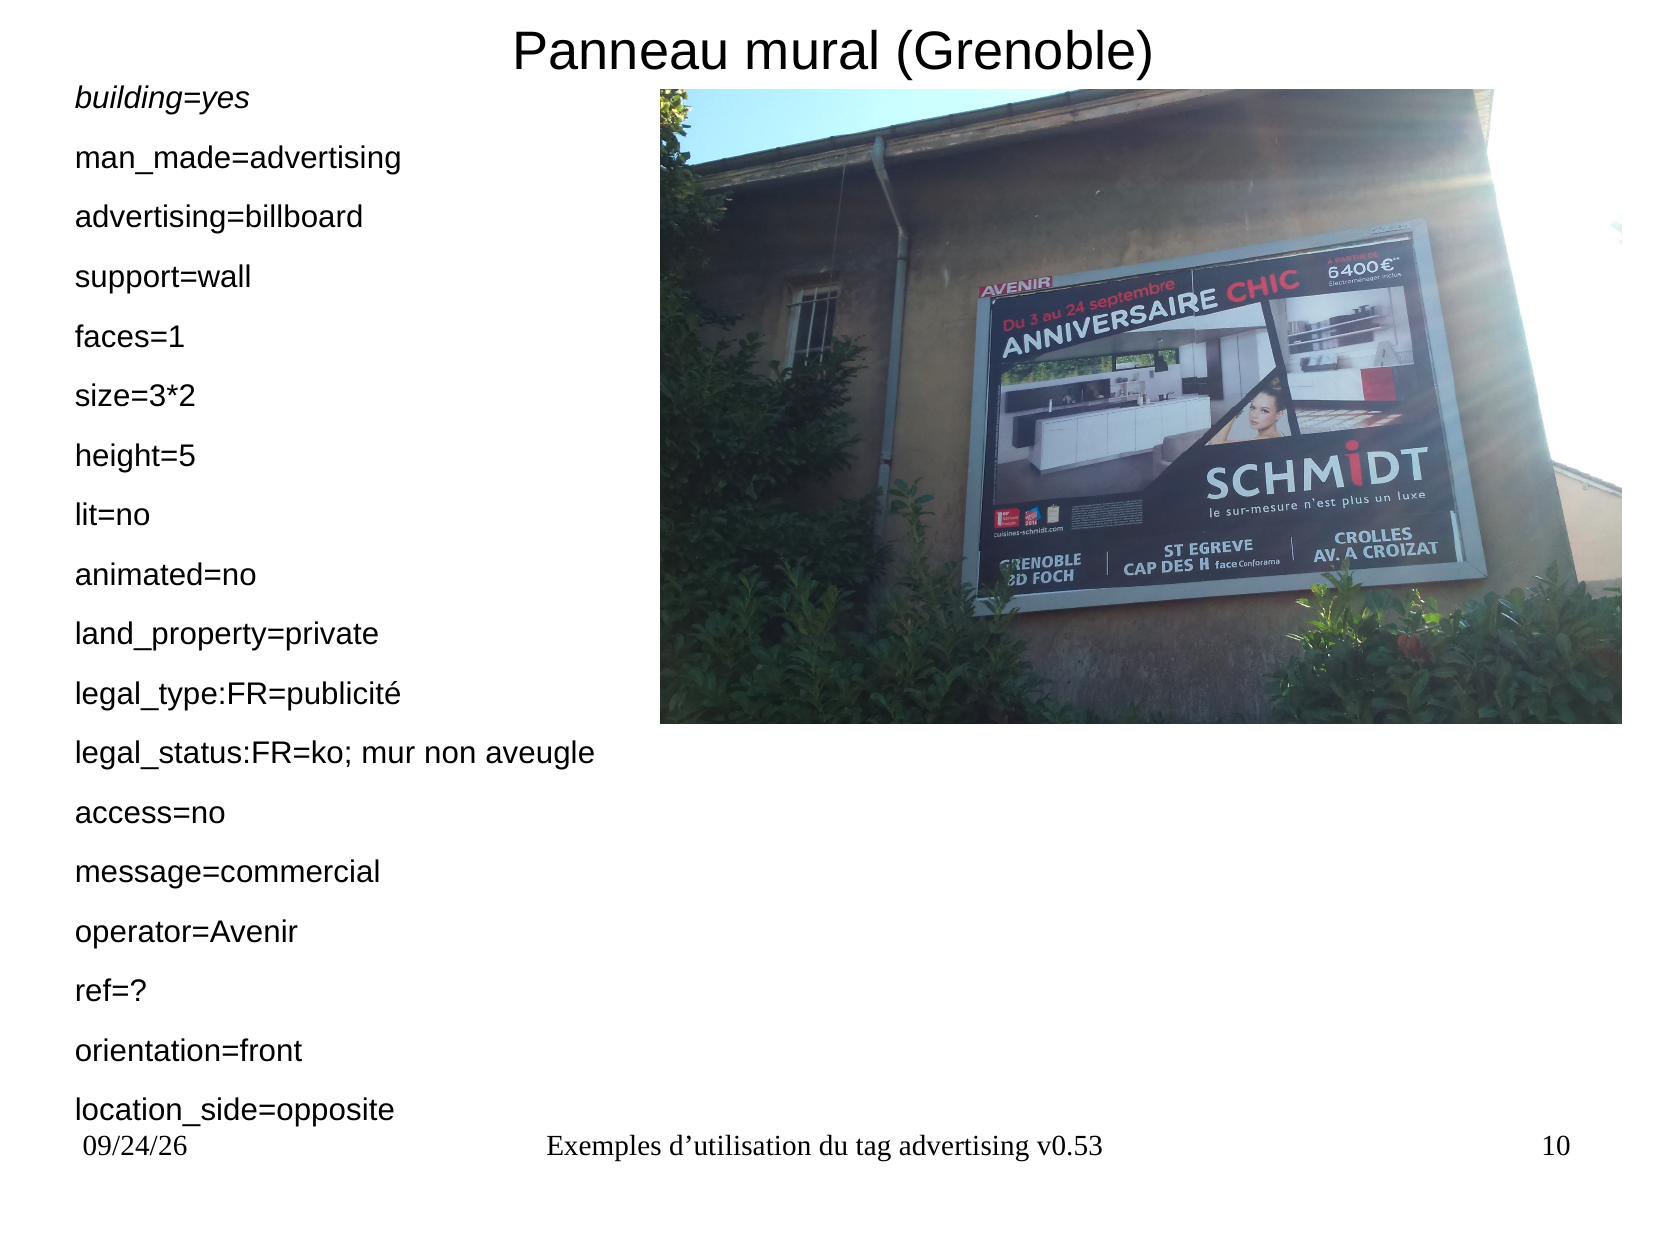

# Panneau mural (Grenoble)
building=yes
man_made=advertising
advertising=billboard
support=wall
faces=1
size=3*2
height=5
lit=no
animated=no
land_property=private
legal_type:FR=publicité
legal_status:FR=ko; mur non aveugle
access=no
message=commercial
operator=Avenir
ref=?
orientation=front
location_side=opposite
10